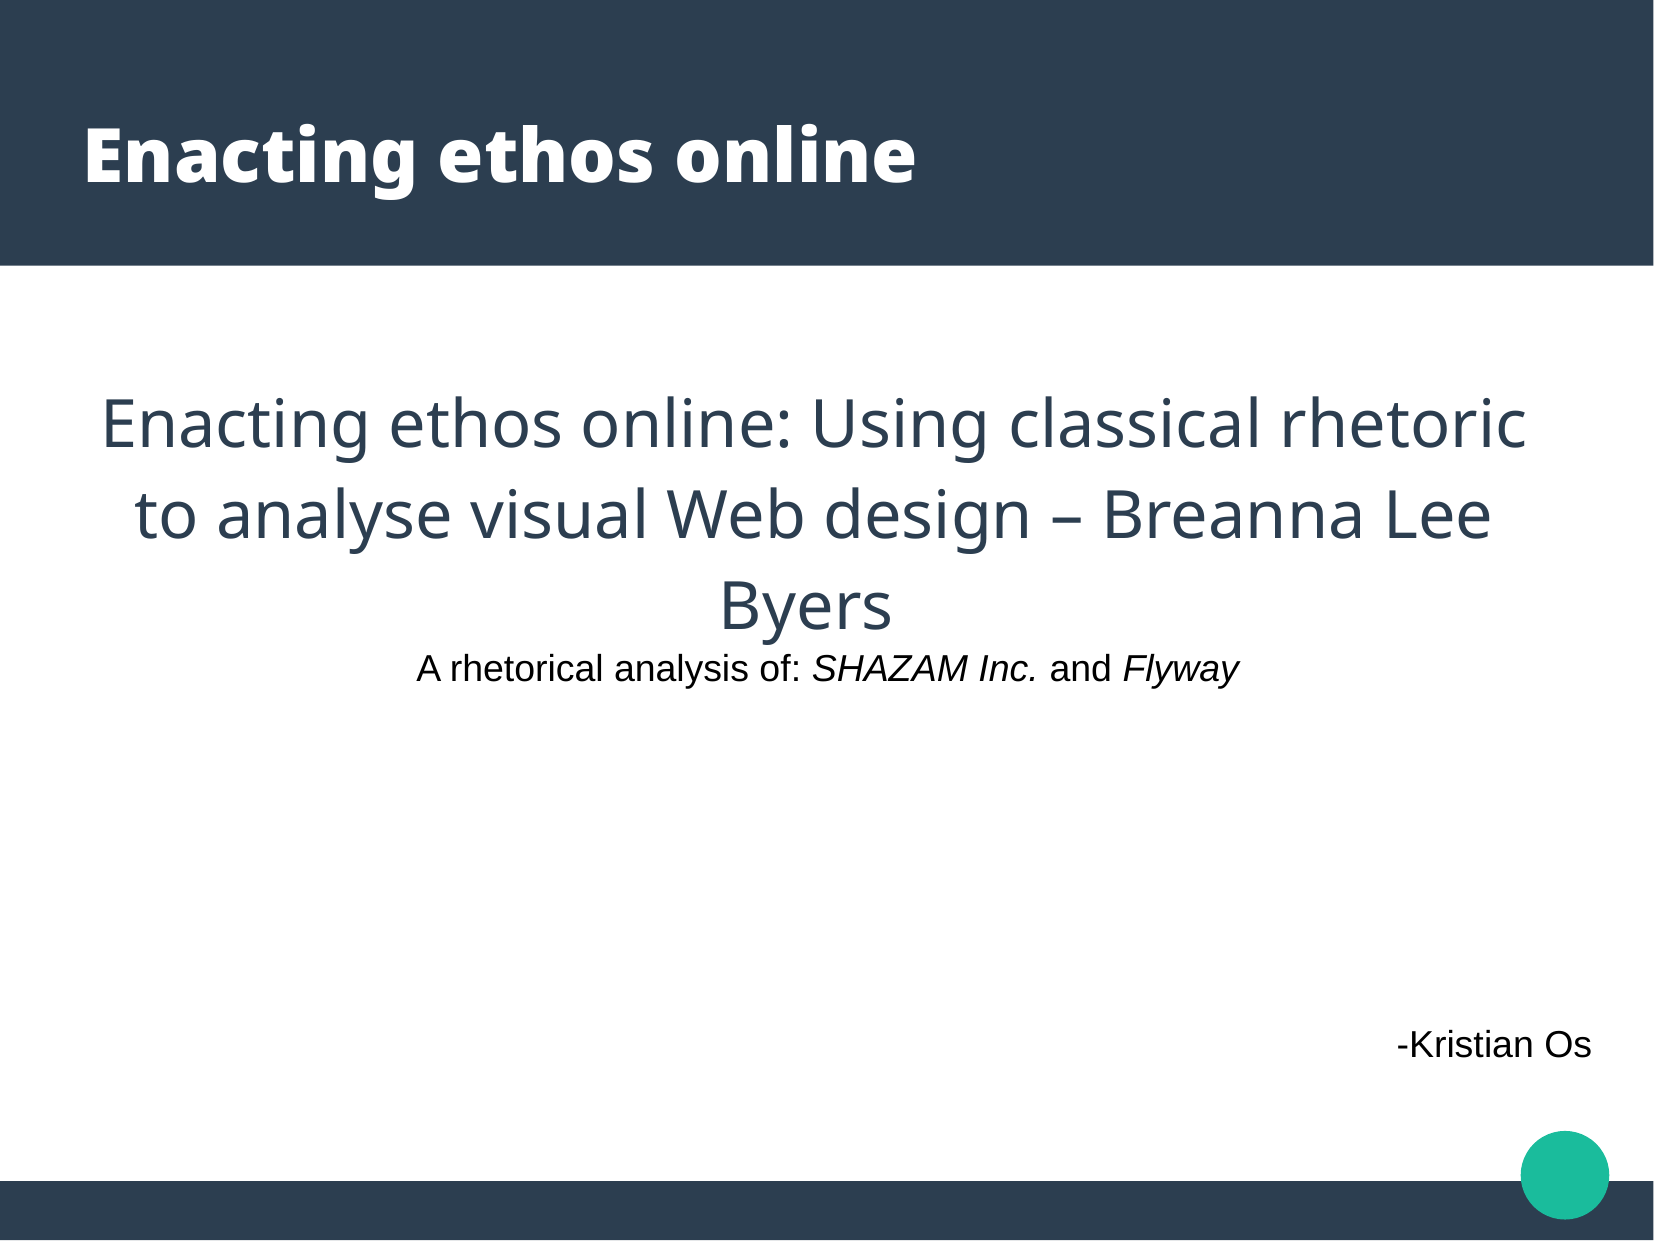

# Enacting ethos online
Enacting ethos online: Using classical rhetoric to analyse visual Web design – Breanna Lee Byers
A rhetorical analysis of: SHAZAM Inc. and Flyway
-Kristian Os